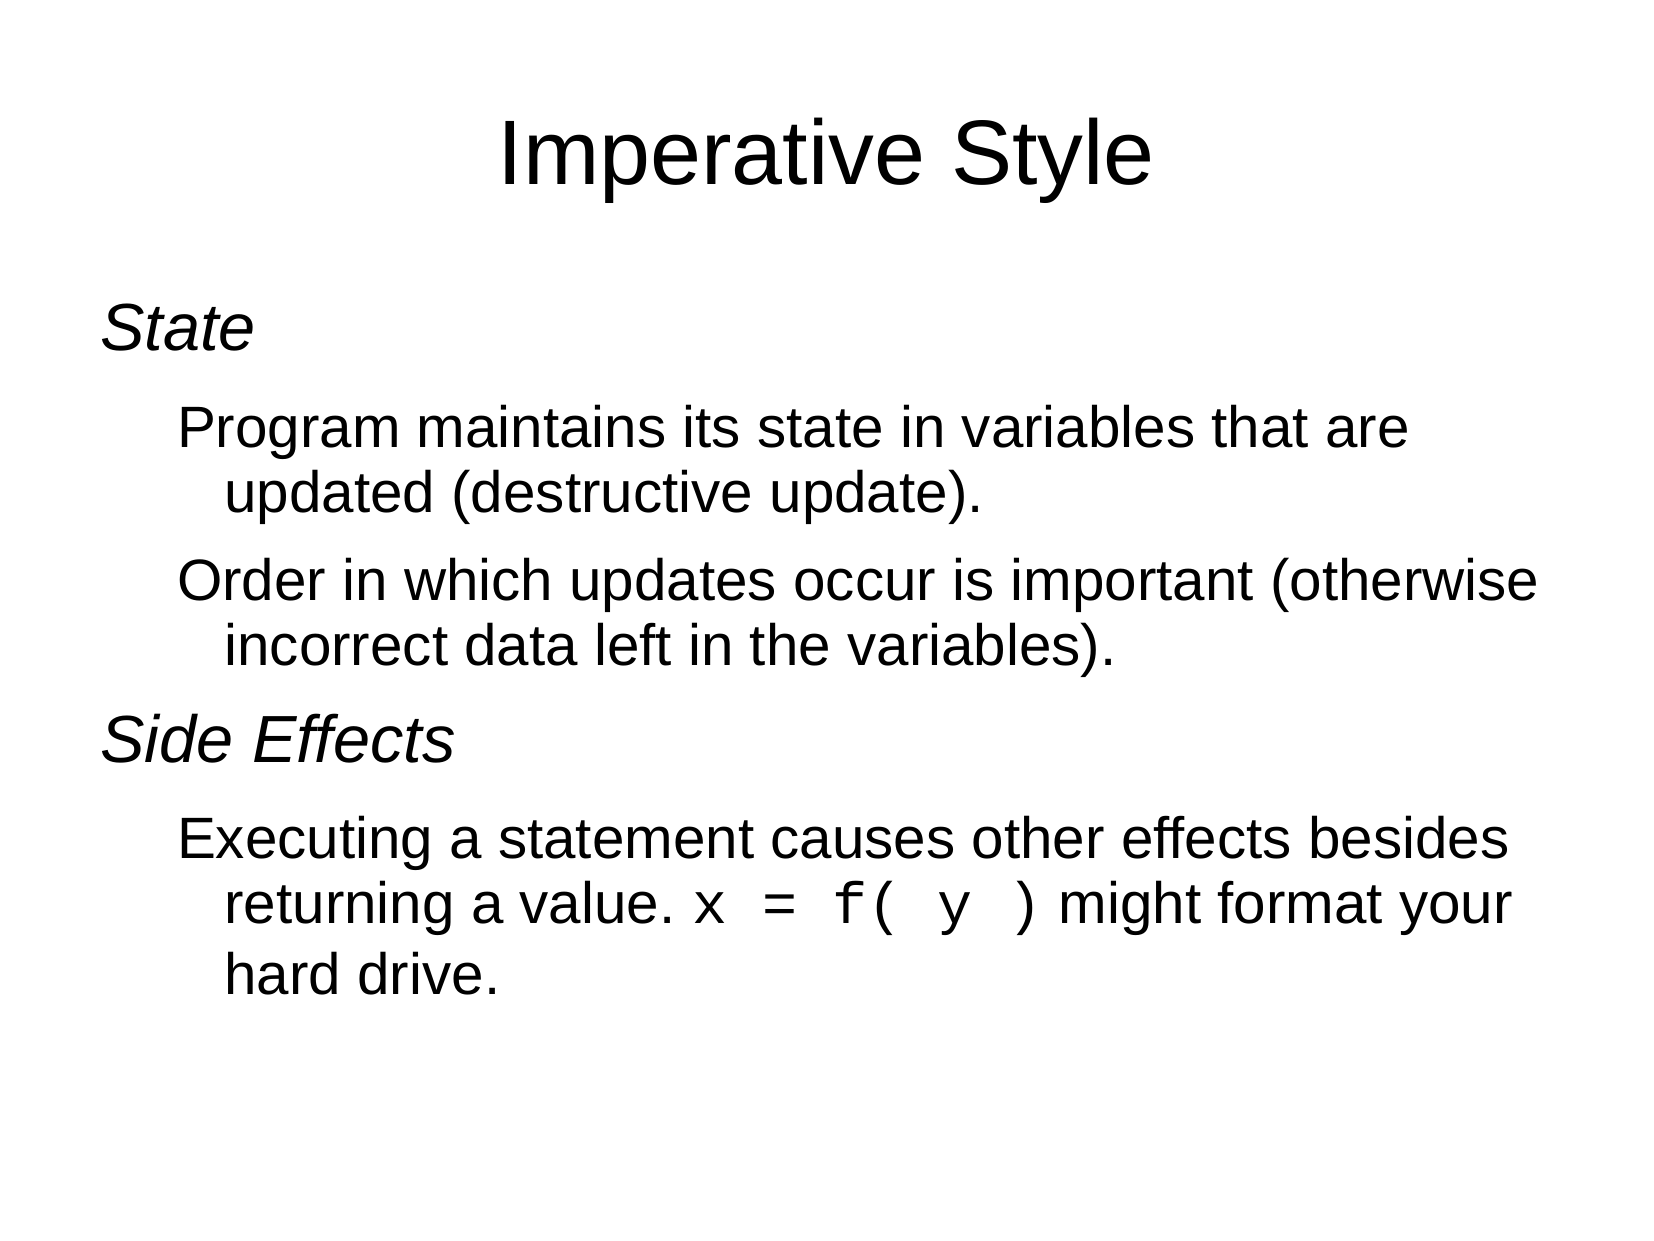

# Imperative Style
State
Program maintains its state in variables that are updated (destructive update).
Order in which updates occur is important (otherwise incorrect data left in the variables).
Side Effects
Executing a statement causes other effects besides returning a value. x = f( y ) might format your hard drive.